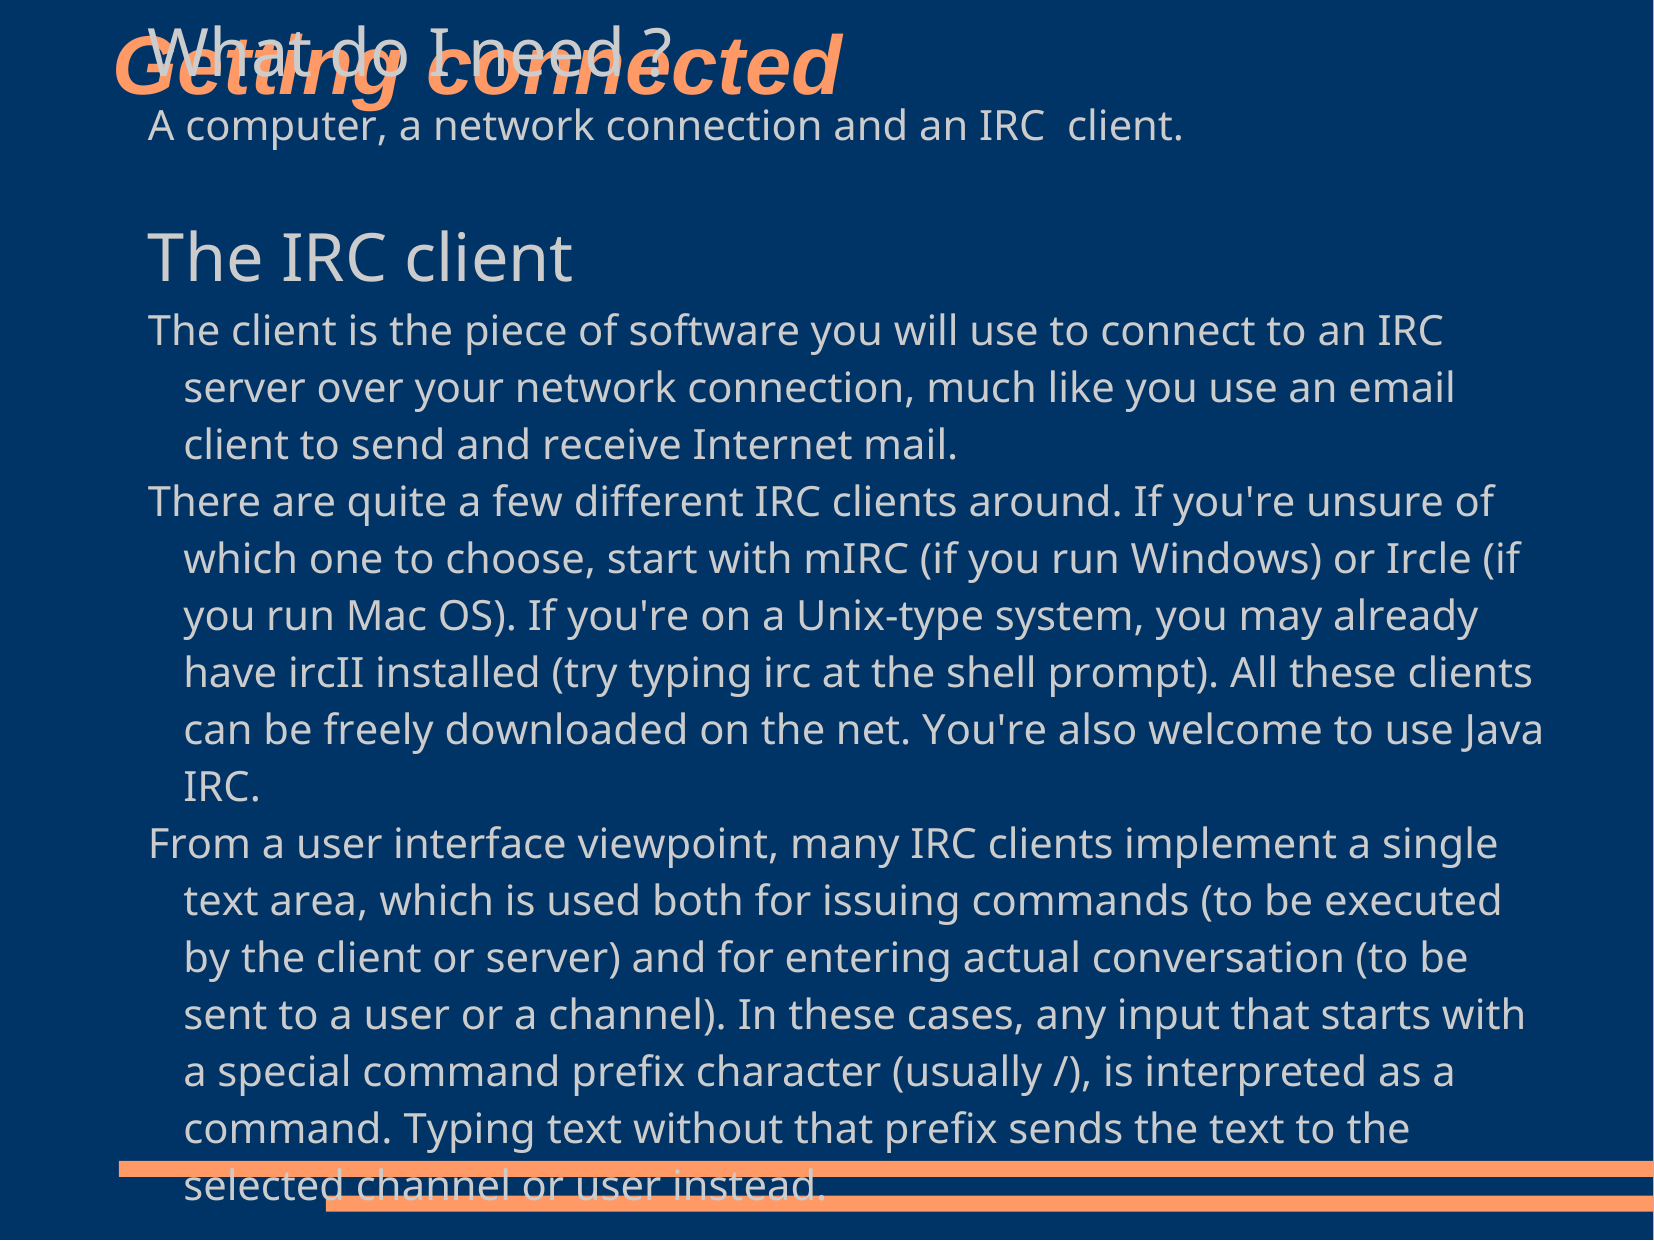

# Getting connected
What do I need ?
A computer, a network connection and an IRC client.
The IRC client
The client is the piece of software you will use to connect to an IRC server over your network connection, much like you use an email client to send and receive Internet mail.
There are quite a few different IRC clients around. If you're unsure of which one to choose, start with mIRC (if you run Windows) or Ircle (if you run Mac OS). If you're on a Unix-type system, you may already have ircII installed (try typing irc at the shell prompt). All these clients can be freely downloaded on the net. You're also welcome to use Java IRC.
From a user interface viewpoint, many IRC clients implement a single text area, which is used both for issuing commands (to be executed by the client or server) and for entering actual conversation (to be sent to a user or a channel). In these cases, any input that starts with a special command prefix character (usually /), is interpreted as a command. Typing text without that prefix sends the text to the selected channel or user instead.